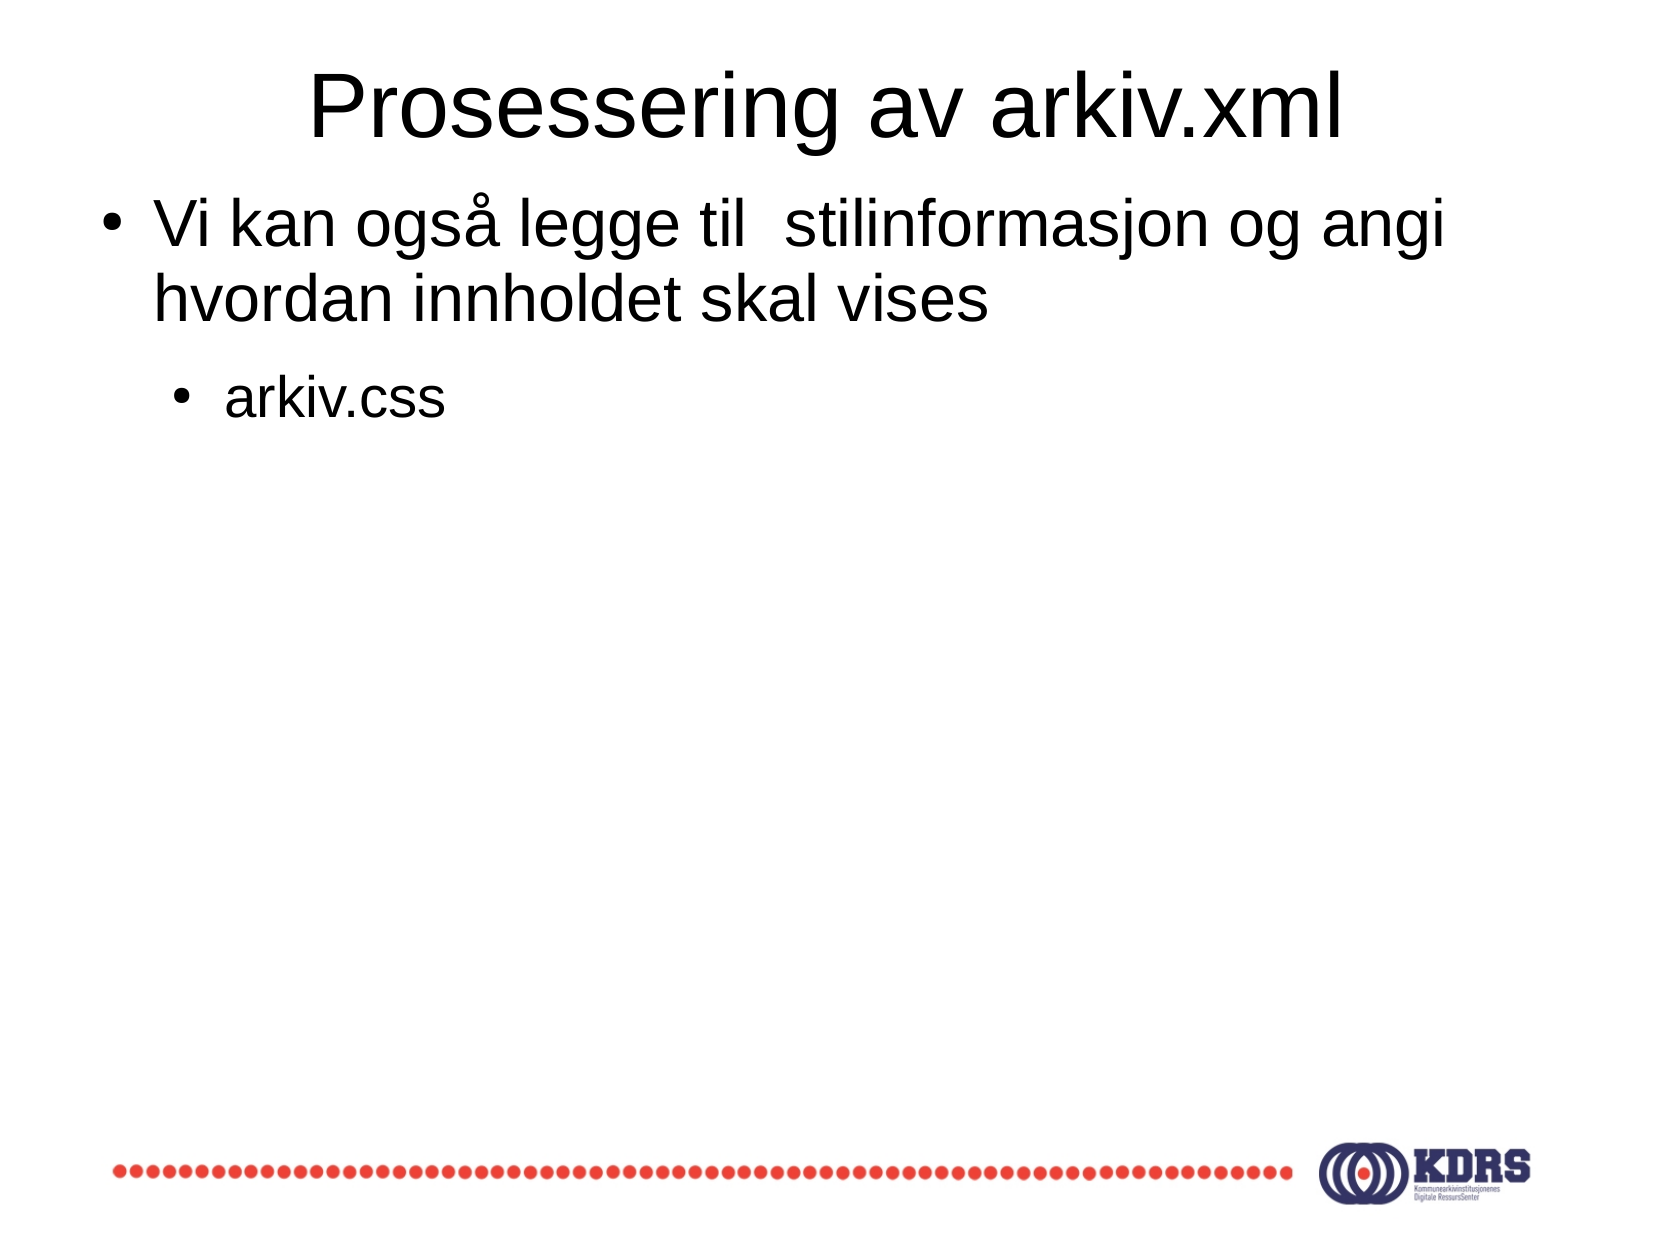

# Prosessering av arkiv.xml
Vi kan også legge til stilinformasjon og angi hvordan innholdet skal vises
arkiv.css